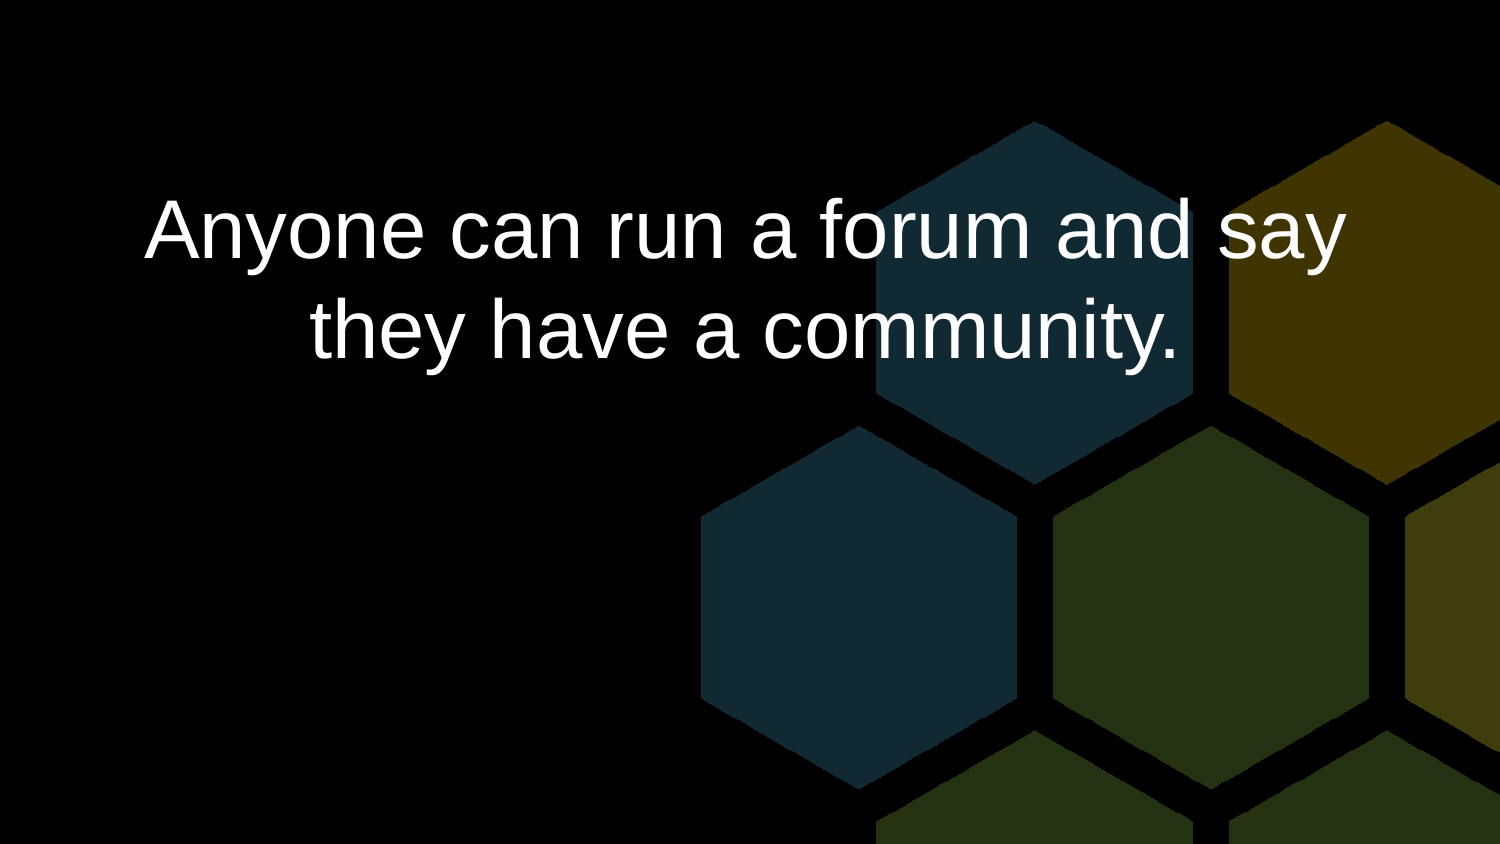

# Anyone can run a forum and say they have a community.